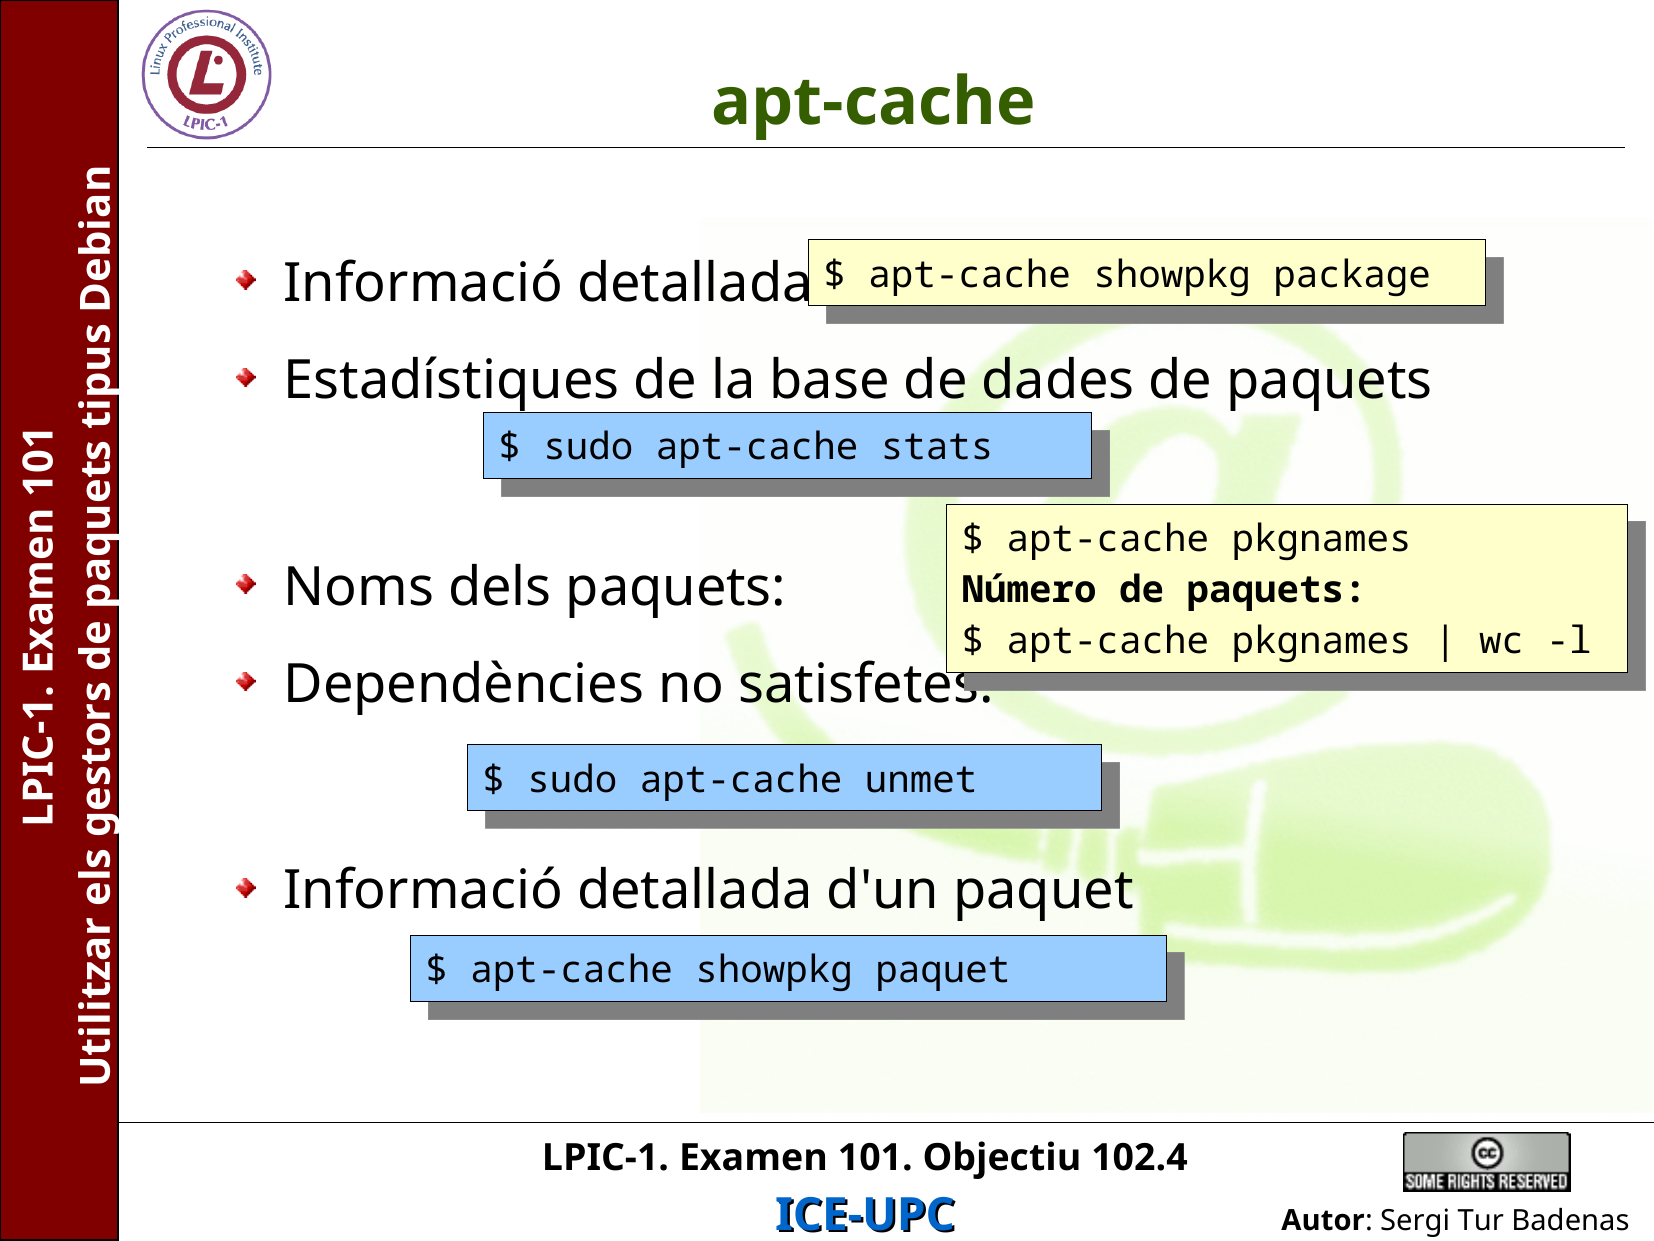

# apt-cache
$ apt-cache showpkg package
Informació detallada
Estadístiques de la base de dades de paquets
Noms dels paquets:
Dependències no satisfetes:
Informació detallada d'un paquet
$ sudo apt-cache stats
$ apt-cache pkgnames
Número de paquets:
$ apt-cache pkgnames | wc -l
$ sudo apt-cache unmet
$ apt-cache showpkg paquet